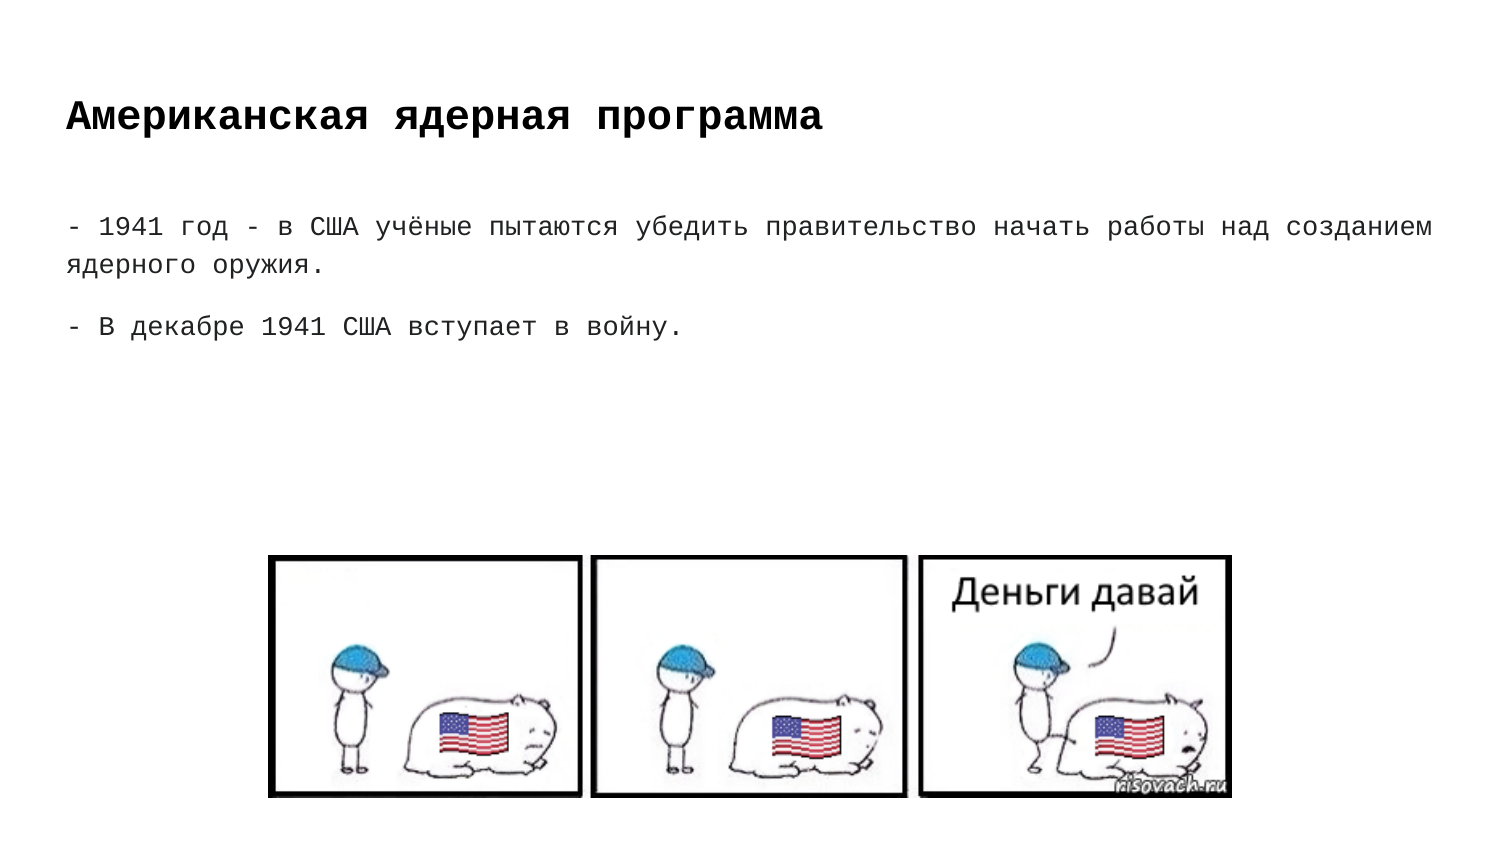

# Американская ядерная программа
- 1941 год - в США учёные пытаются убедить правительство начать работы над созданием ядерного оружия.
- В декабре 1941 США вступает в войну.